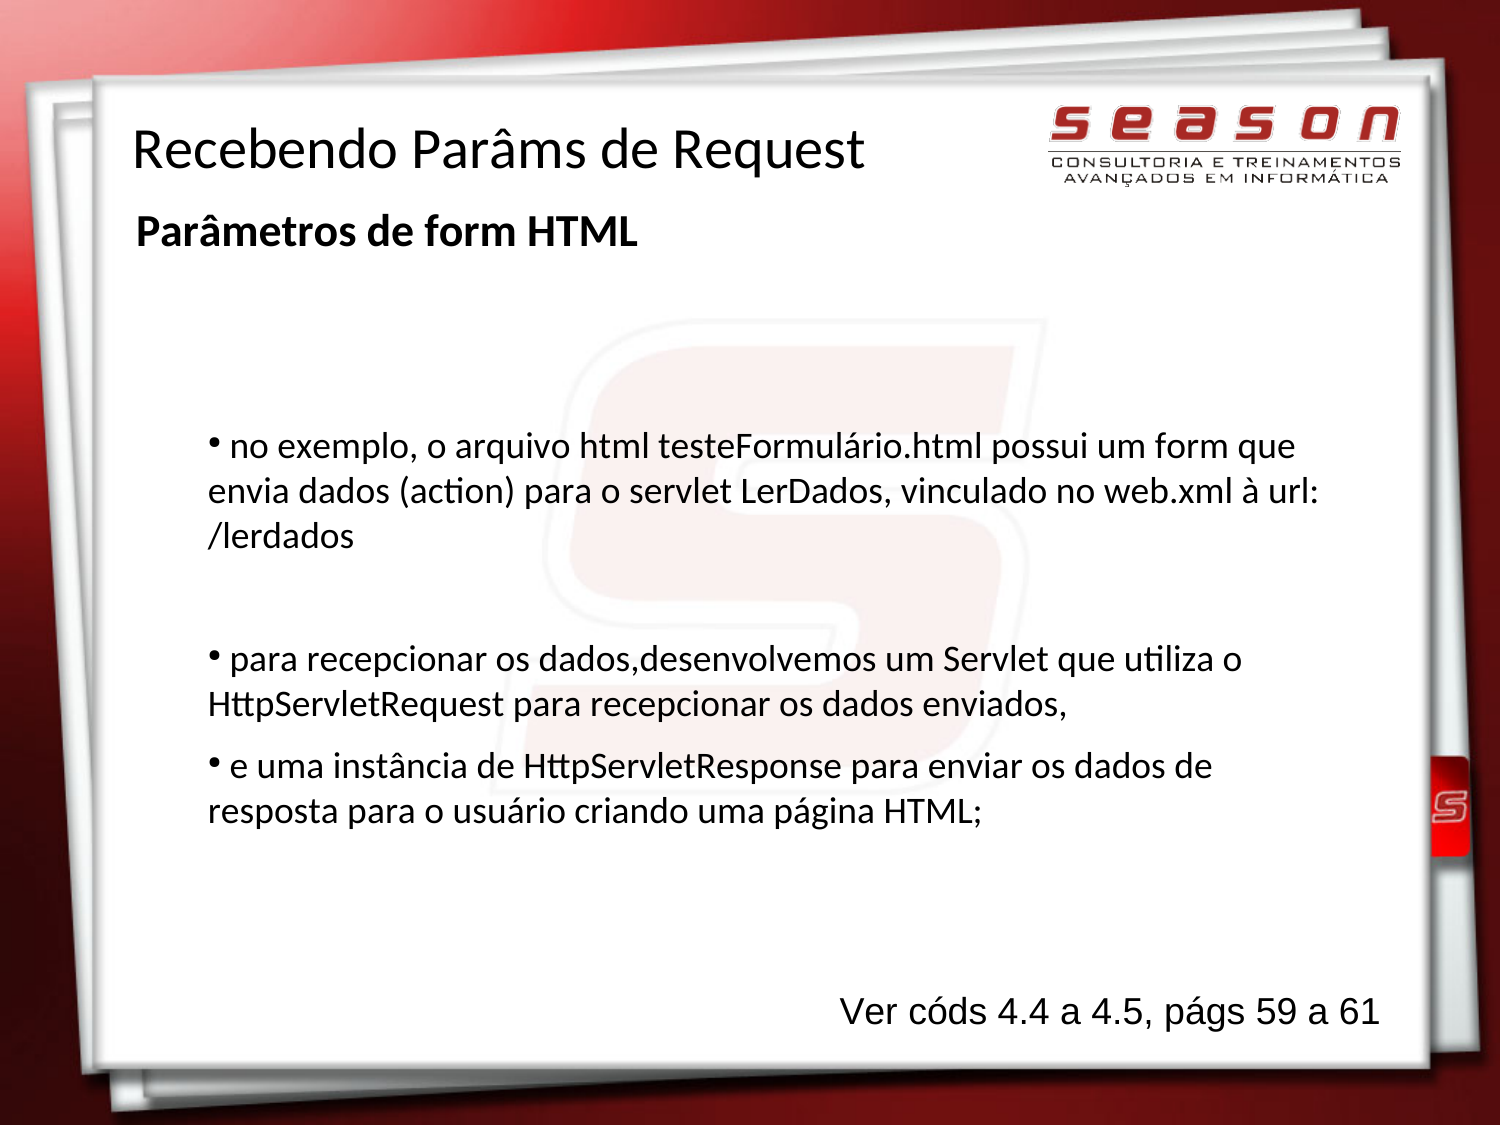

# Recebendo Parâms de Request
Parâmetros de form HTML
 no exemplo, o arquivo html testeFormulário.html possui um form que envia dados (action) para o servlet LerDados, vinculado no web.xml à url: /lerdados
 para recepcionar os dados,desenvolvemos um Servlet que utiliza o HttpServletRequest para recepcionar os dados enviados,
 e uma instância de HttpServletResponse para enviar os dados de resposta para o usuário criando uma página HTML;
Ver códs 4.4 a 4.5, págs 59 a 61